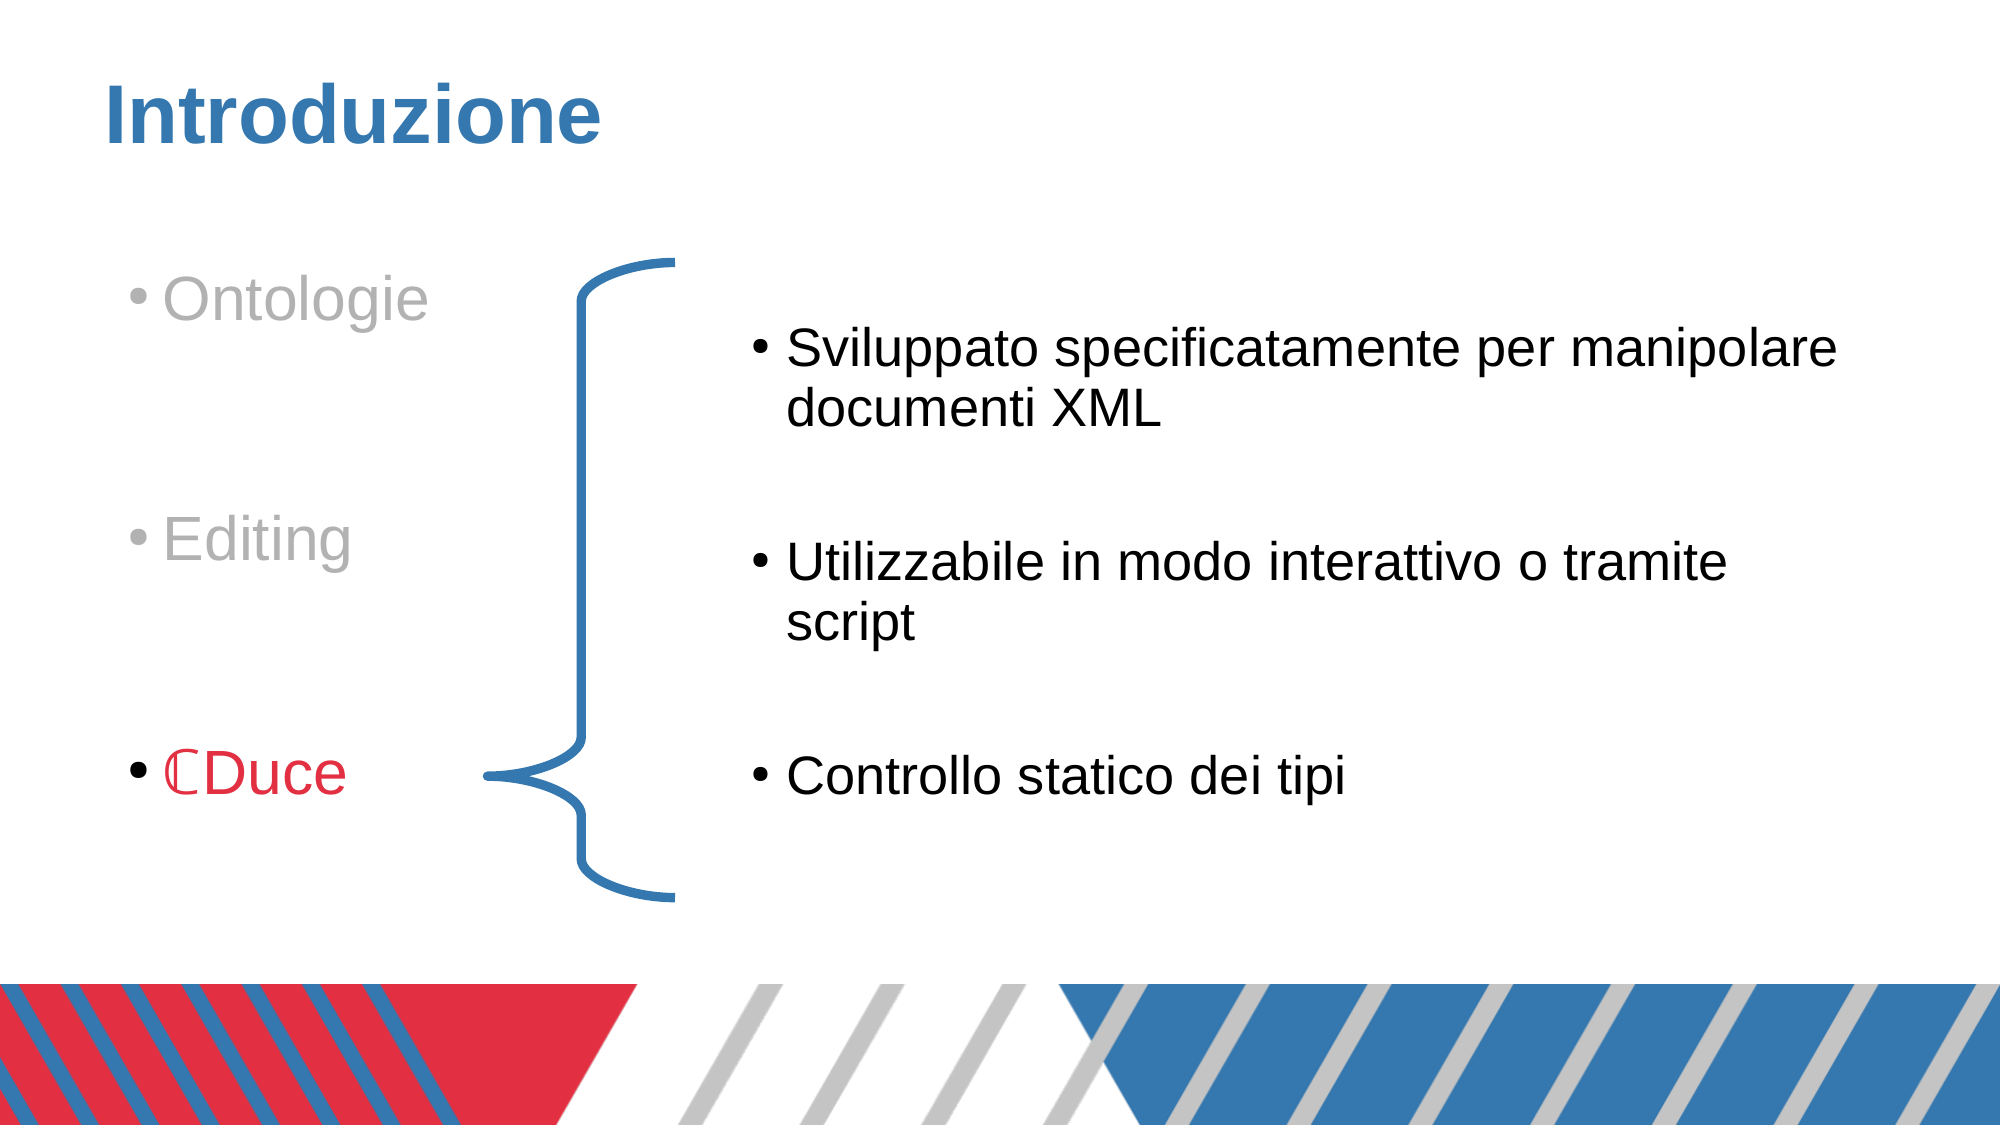

# Introduzione
Ontologie
Editing
ℂDuce
Sviluppato specificatamente per manipolare documenti XML
Utilizzabile in modo interattivo o tramite script
Controllo statico dei tipi